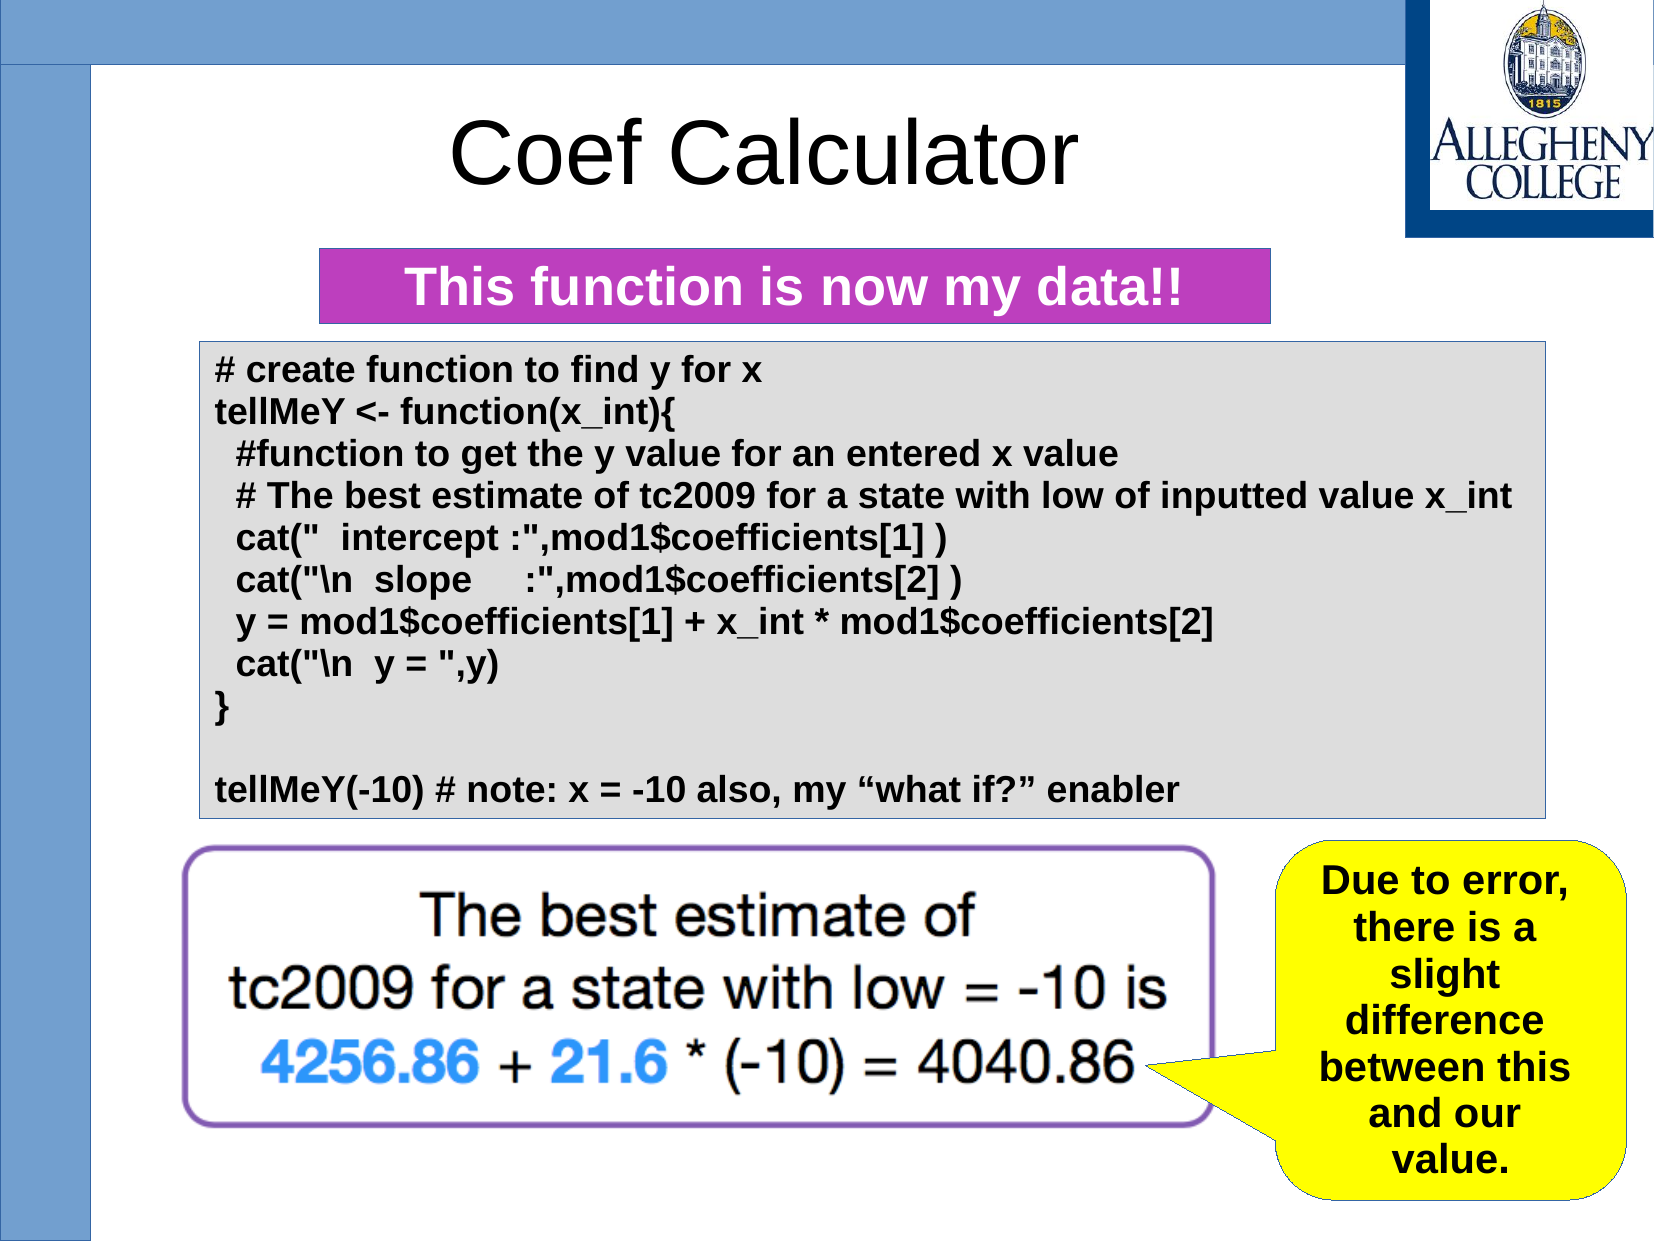

# Coef Calculator
This function is now my data!!
# create function to find y for x
tellMeY <- function(x_int){
 #function to get the y value for an entered x value
 # The best estimate of tc2009 for a state with low of inputted value x_int
 cat(" intercept :",mod1$coefficients[1] )
 cat("\n slope :",mod1$coefficients[2] )
 y = mod1$coefficients[1] + x_int * mod1$coefficients[2]
 cat("\n y = ",y)
}
tellMeY(-10) # note: x = -10 also, my “what if?” enabler
Due to error,
there is a
slight
difference
between this
and our
value.